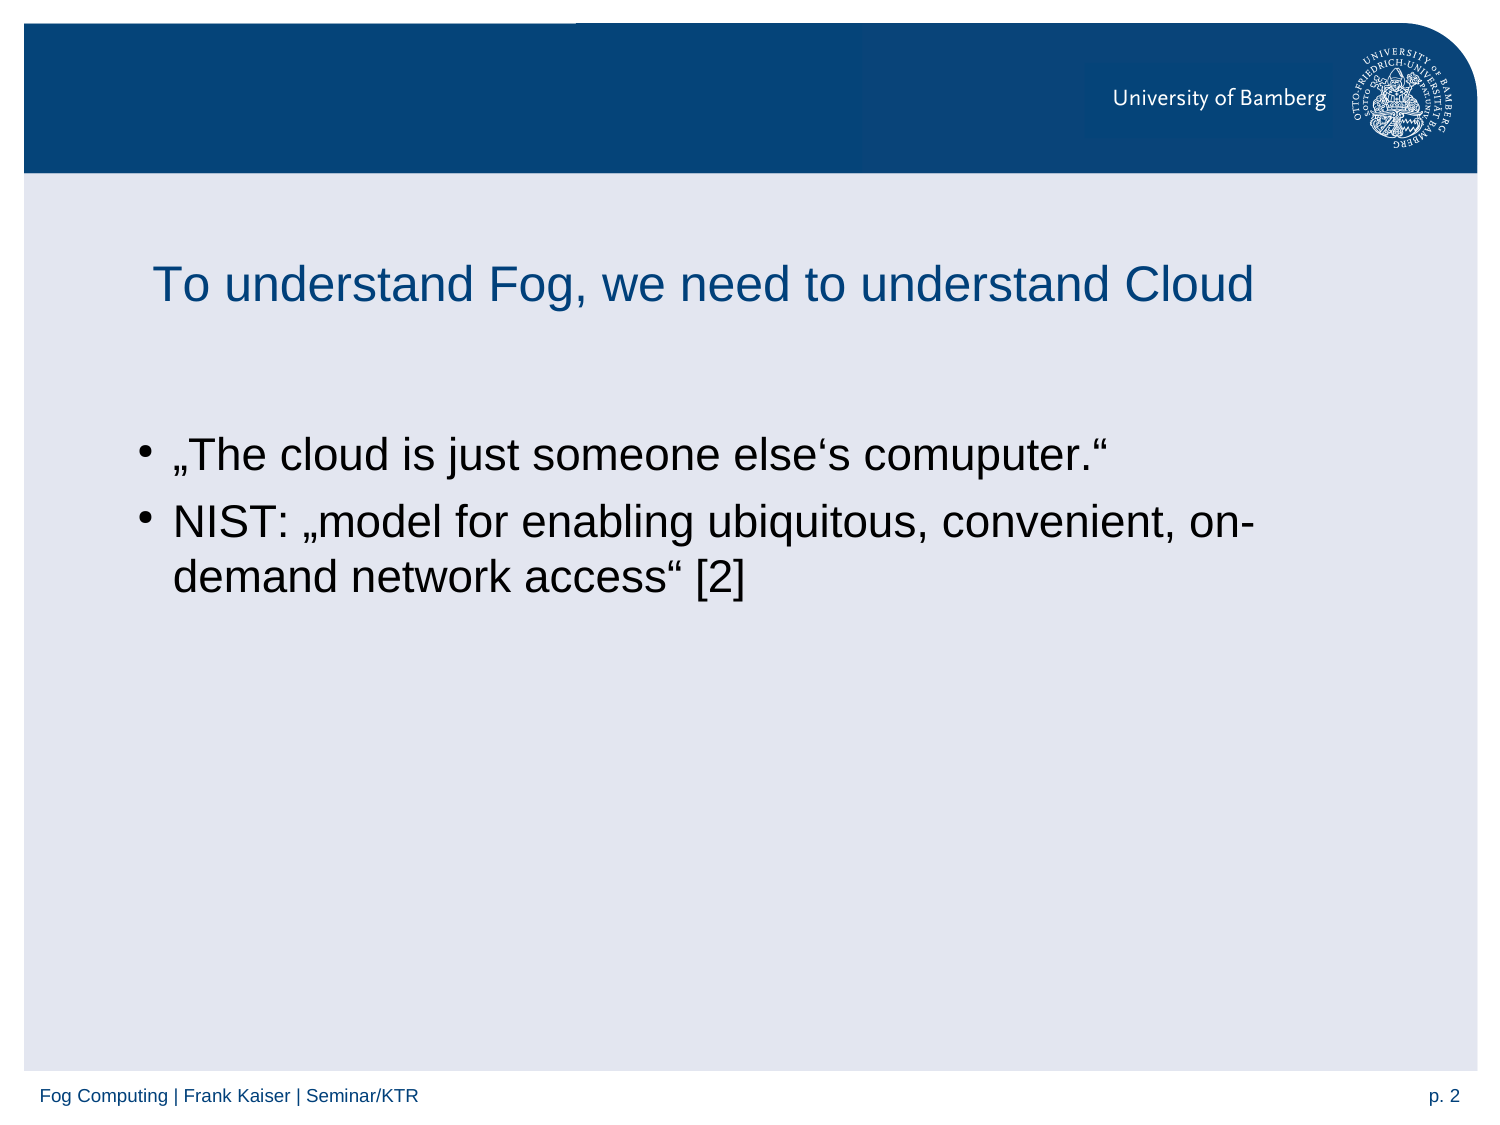

# To understand Fog, we need to understand Cloud
„The cloud is just someone else‘s comuputer.“
NIST: „model for enabling ubiquitous, convenient, on-demand network access“ [2]